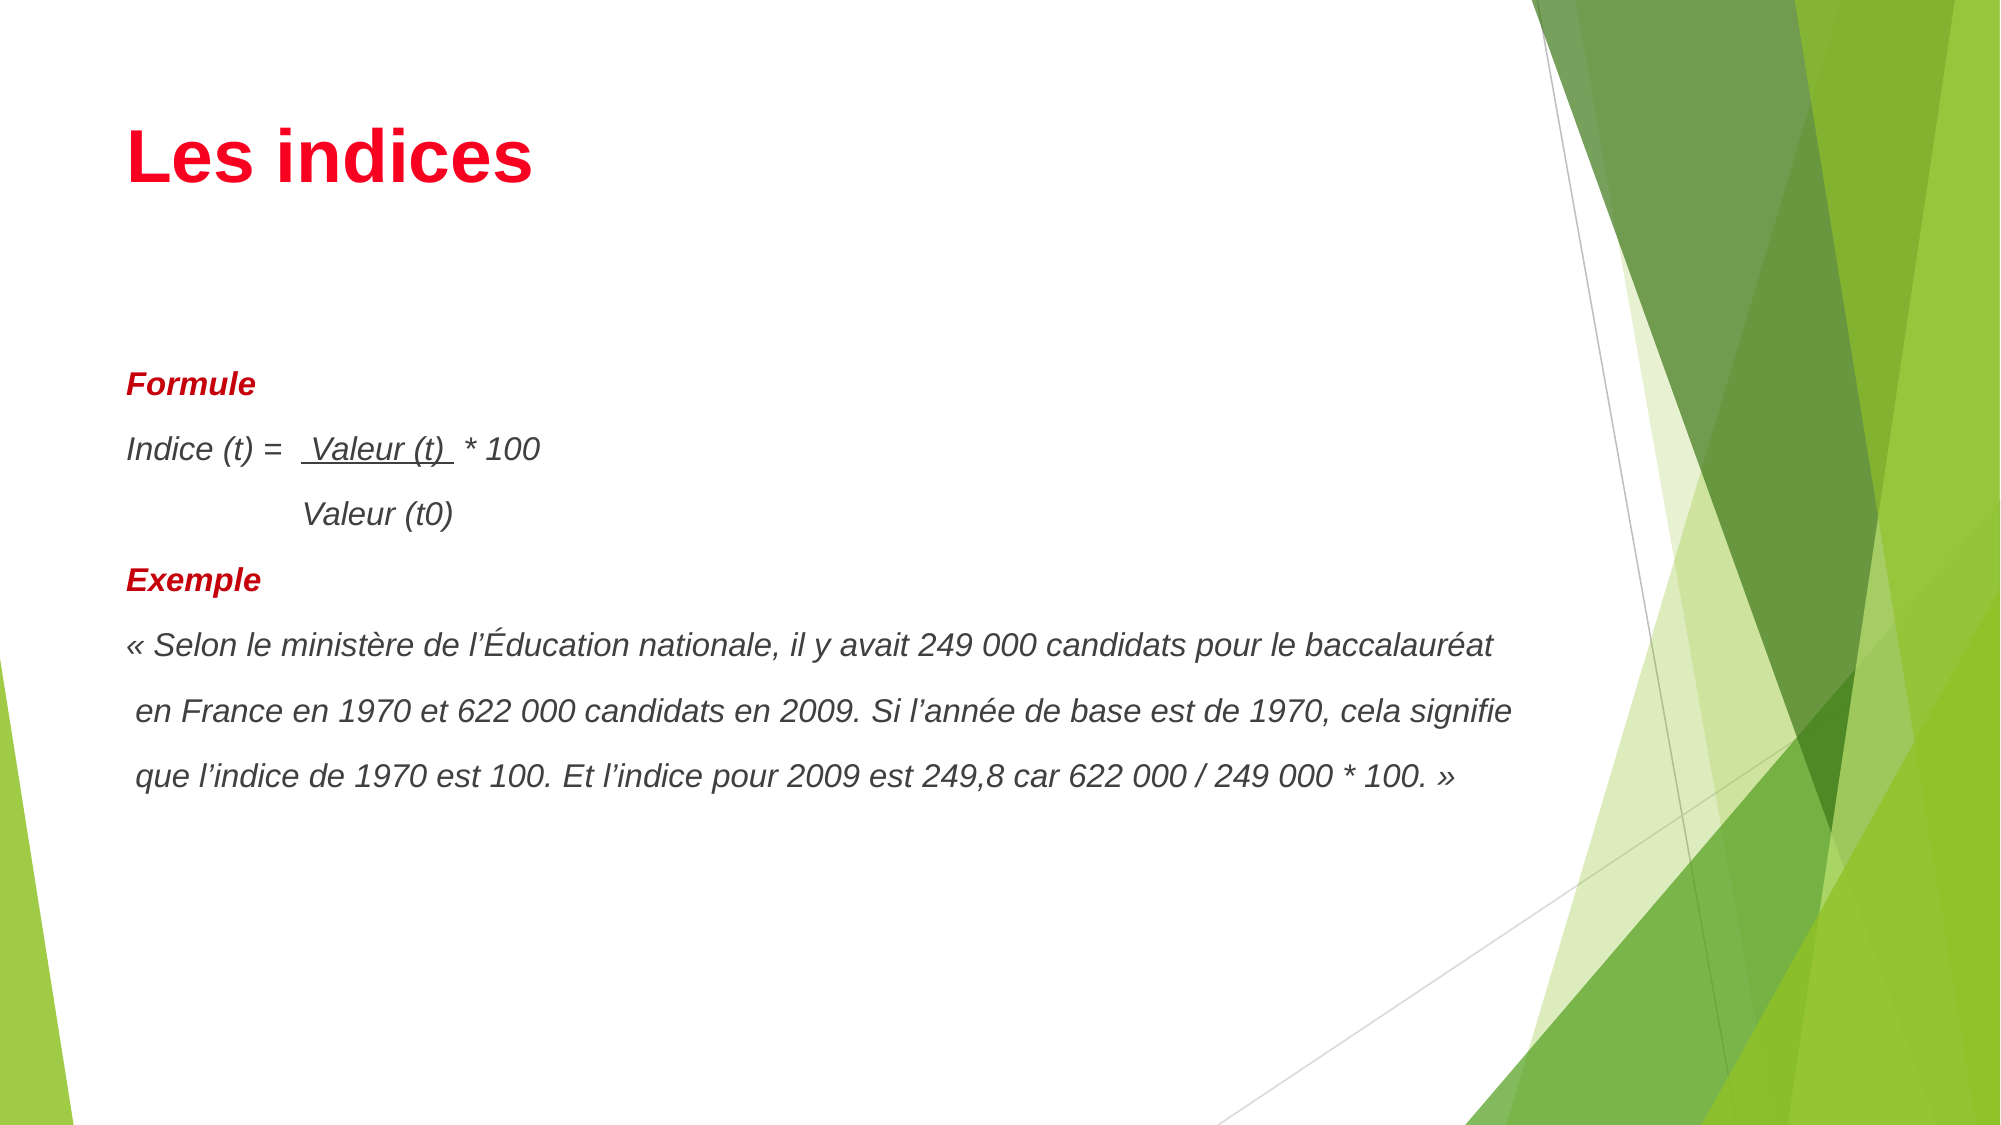

# Les indices
Formule
Indice (t) = Valeur (t) * 100
 Valeur (t0)
Exemple
« Selon le ministère de l’Éducation nationale, il y avait 249 000 candidats pour le baccalauréat
 en France en 1970 et 622 000 candidats en 2009. Si l’année de base est de 1970, cela signifie
 que l’indice de 1970 est 100. Et l’indice pour 2009 est 249,8 car 622 000 / 249 000 * 100. »